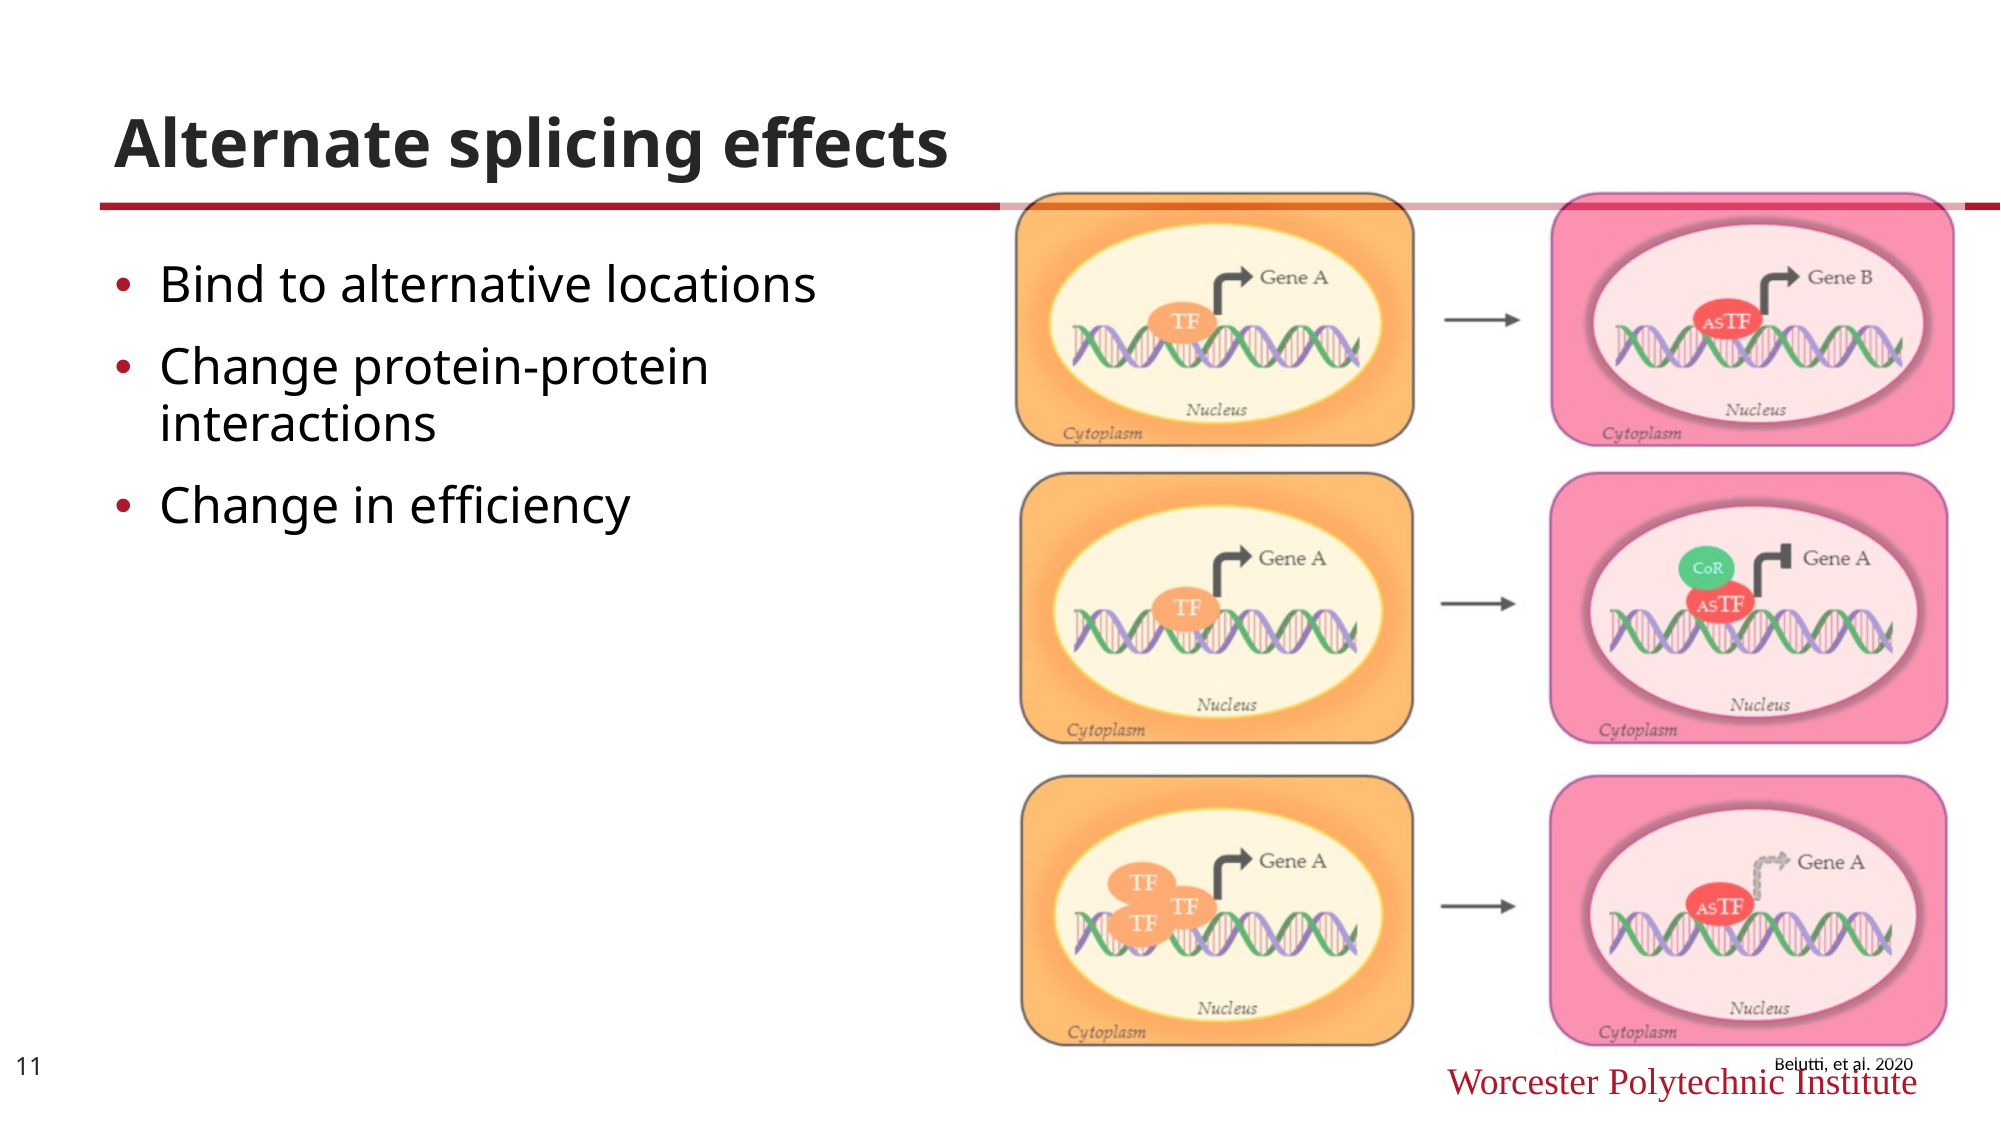

# Alternate splicing effects
Bind to alternative locations
Change protein-protein interactions
Change in efficiency
11
Belutti, et al. 2020